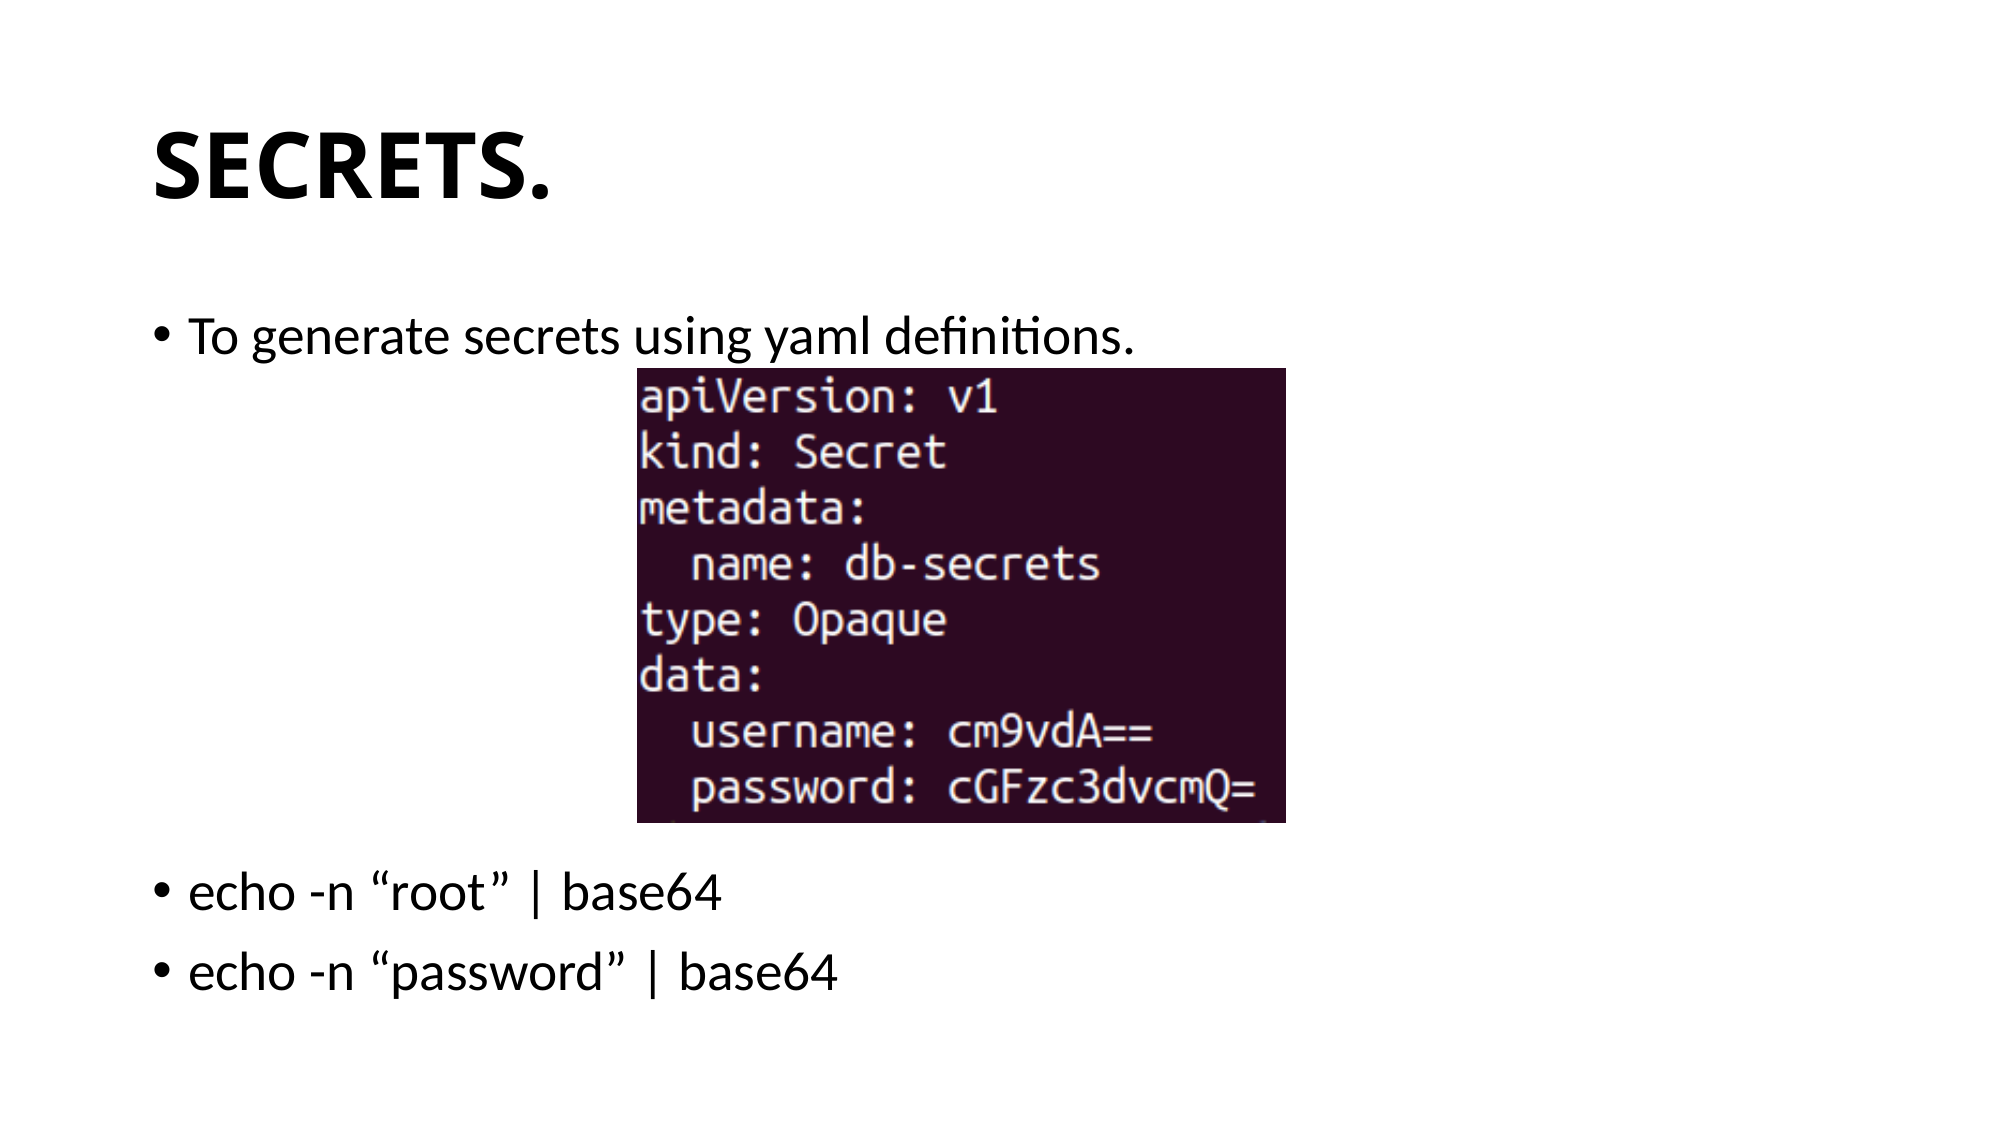

# SECRETS.
To generate secrets using yaml definitions.
echo -n “root” | base64
echo -n “password” | base64